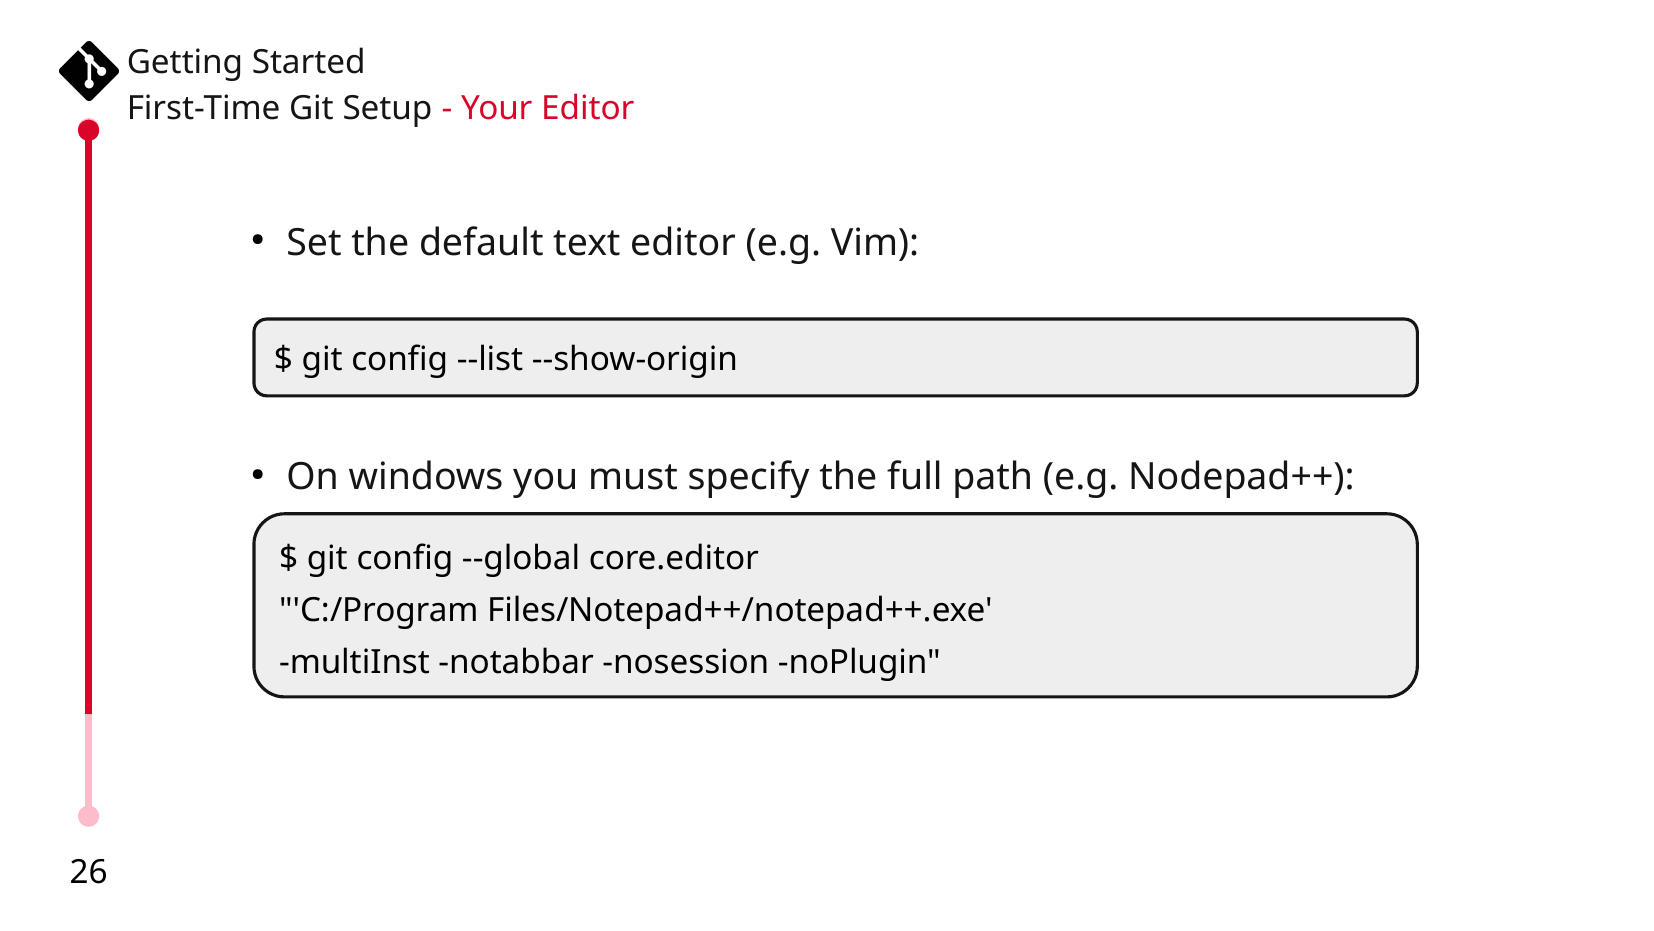

Getting Started
First-Time Git Setup - Your Editor
Set the default text editor (e.g. Vim):
On windows you must specify the full path (e.g. Nodepad++):
$ git config --list --show-origin
$ git config --global core.editor
"'C:/Program Files/Notepad++/notepad++.exe'
-multiInst -notabbar -nosession -noPlugin"
26